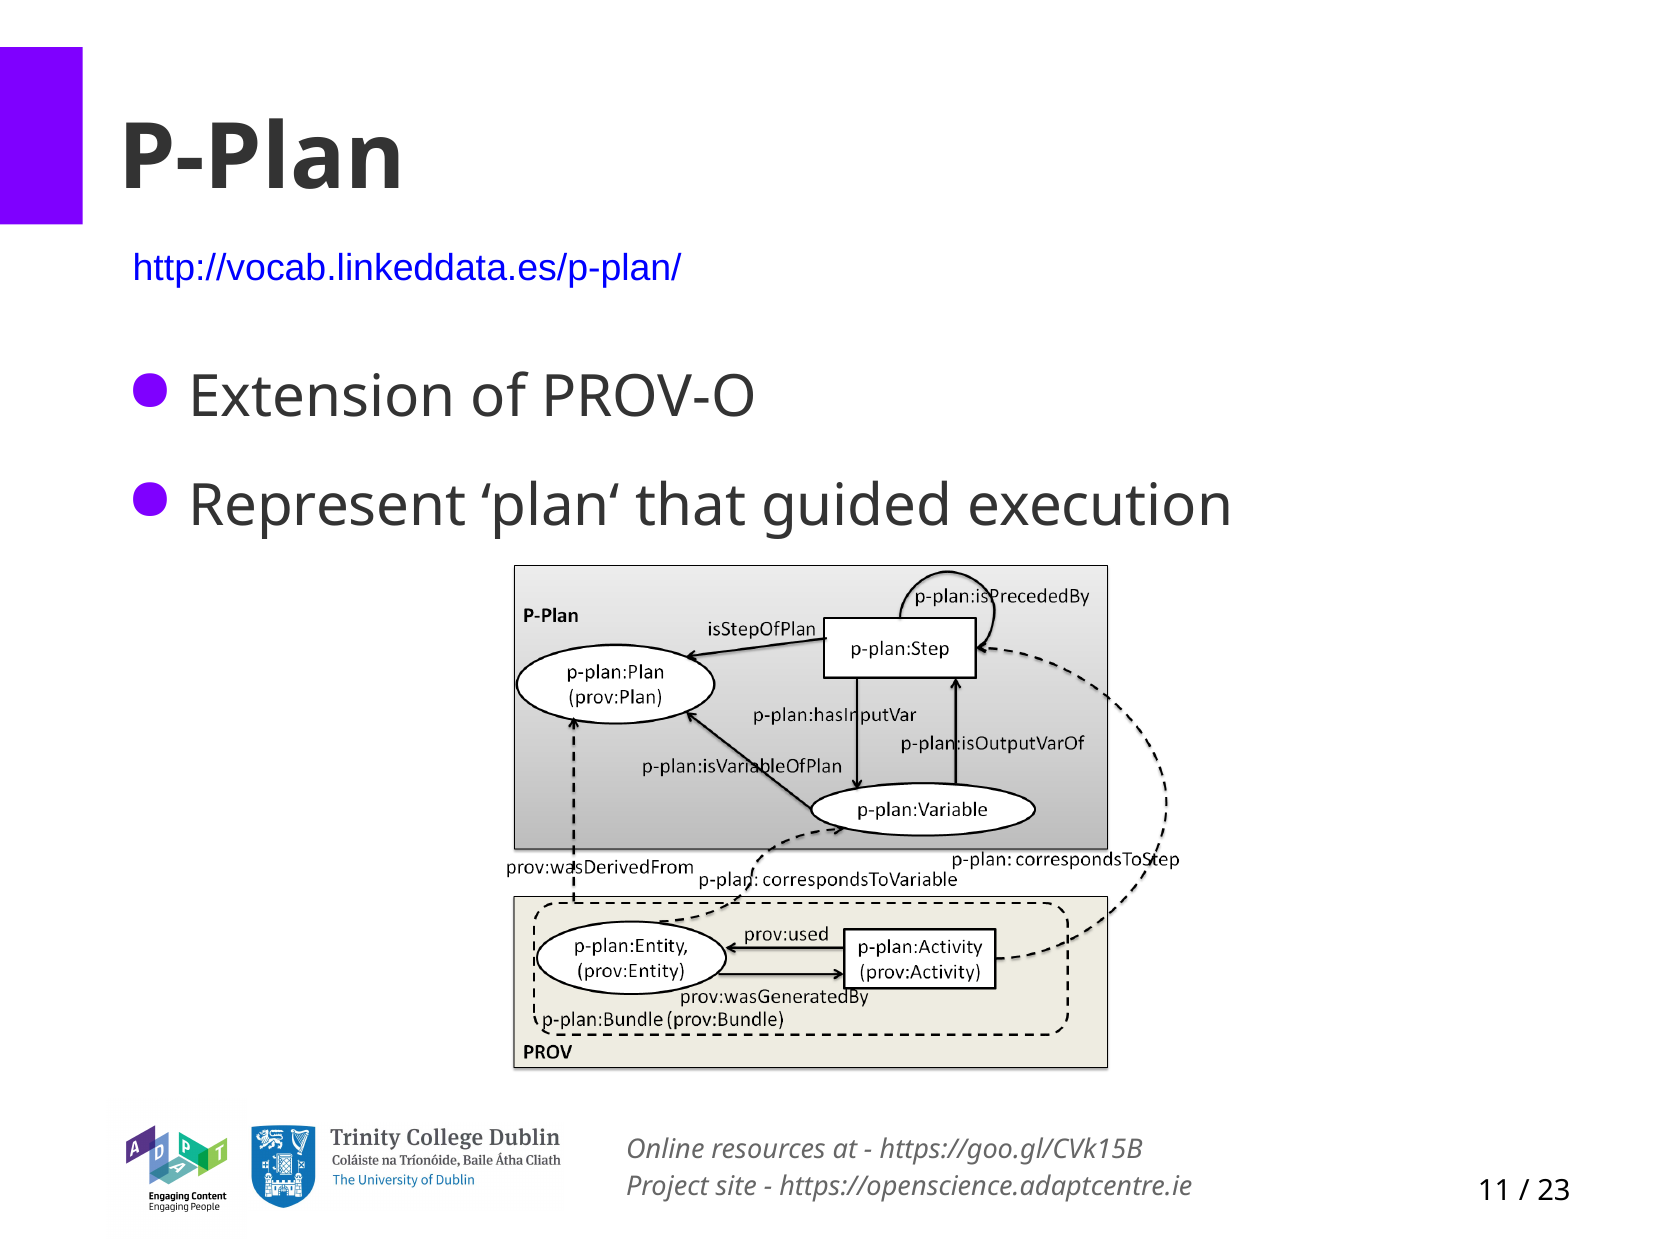

# P-Plan
http://vocab.linkeddata.es/p-plan/
 Extension of PROV-O
 Represent ‘plan‘ that guided execution
11